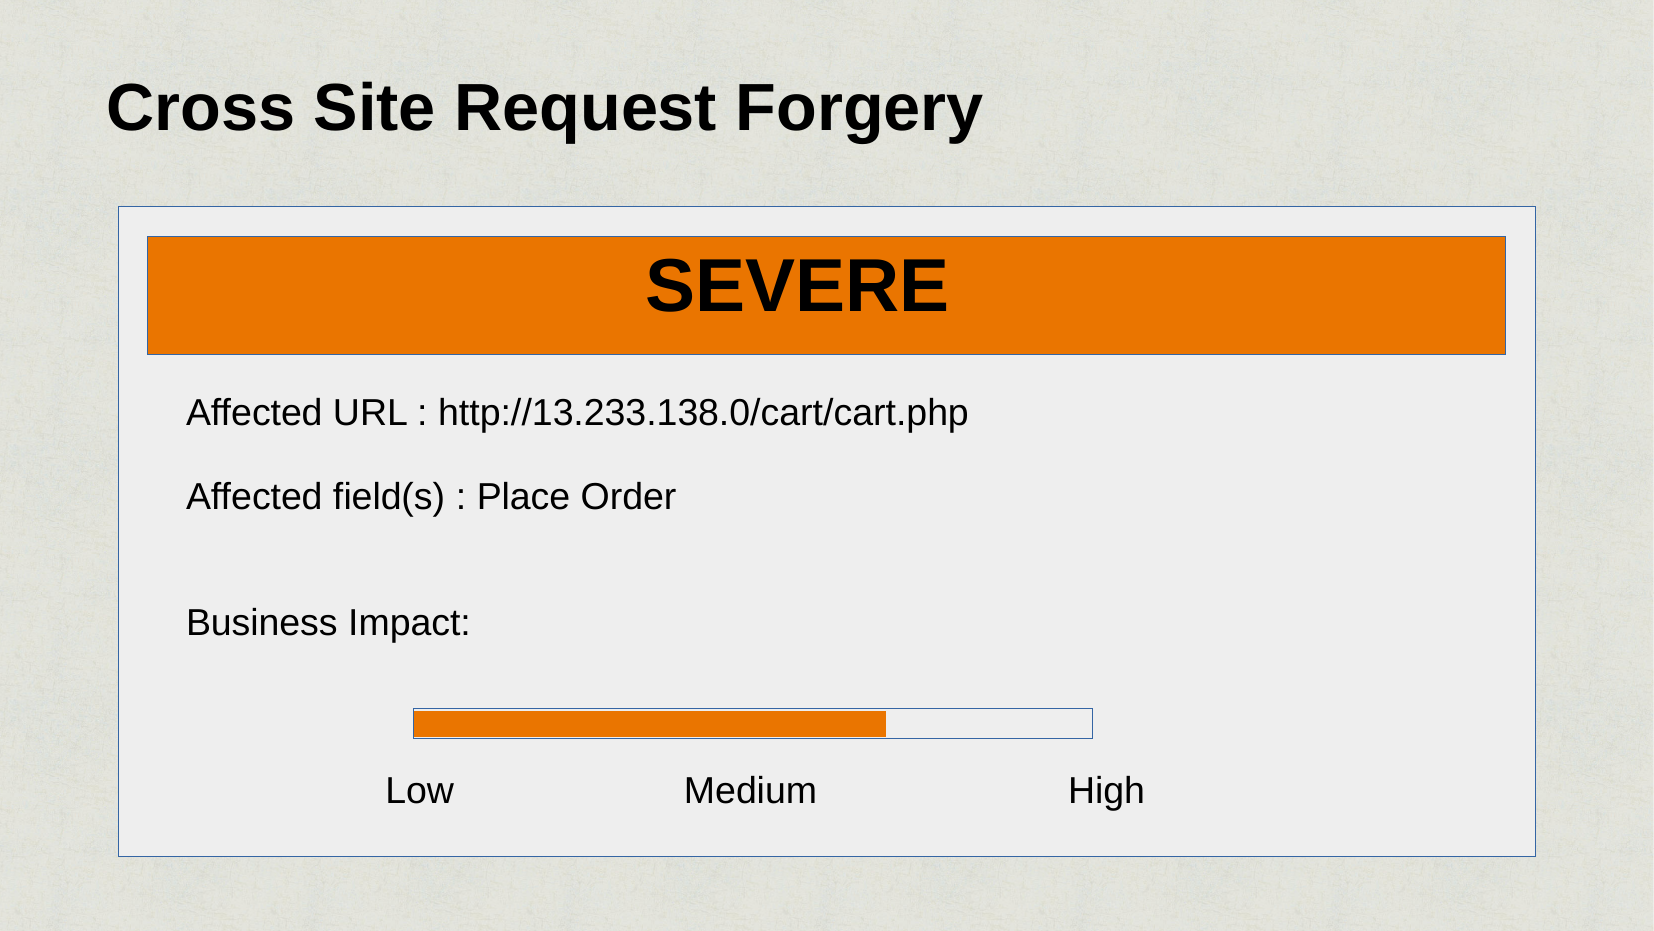

# Cross Site Request Forgery
SEVERE
Affected URL : http://13.233.138.0/cart/cart.php
Affected field(s) : Place Order
Business Impact:
 Low Medium High